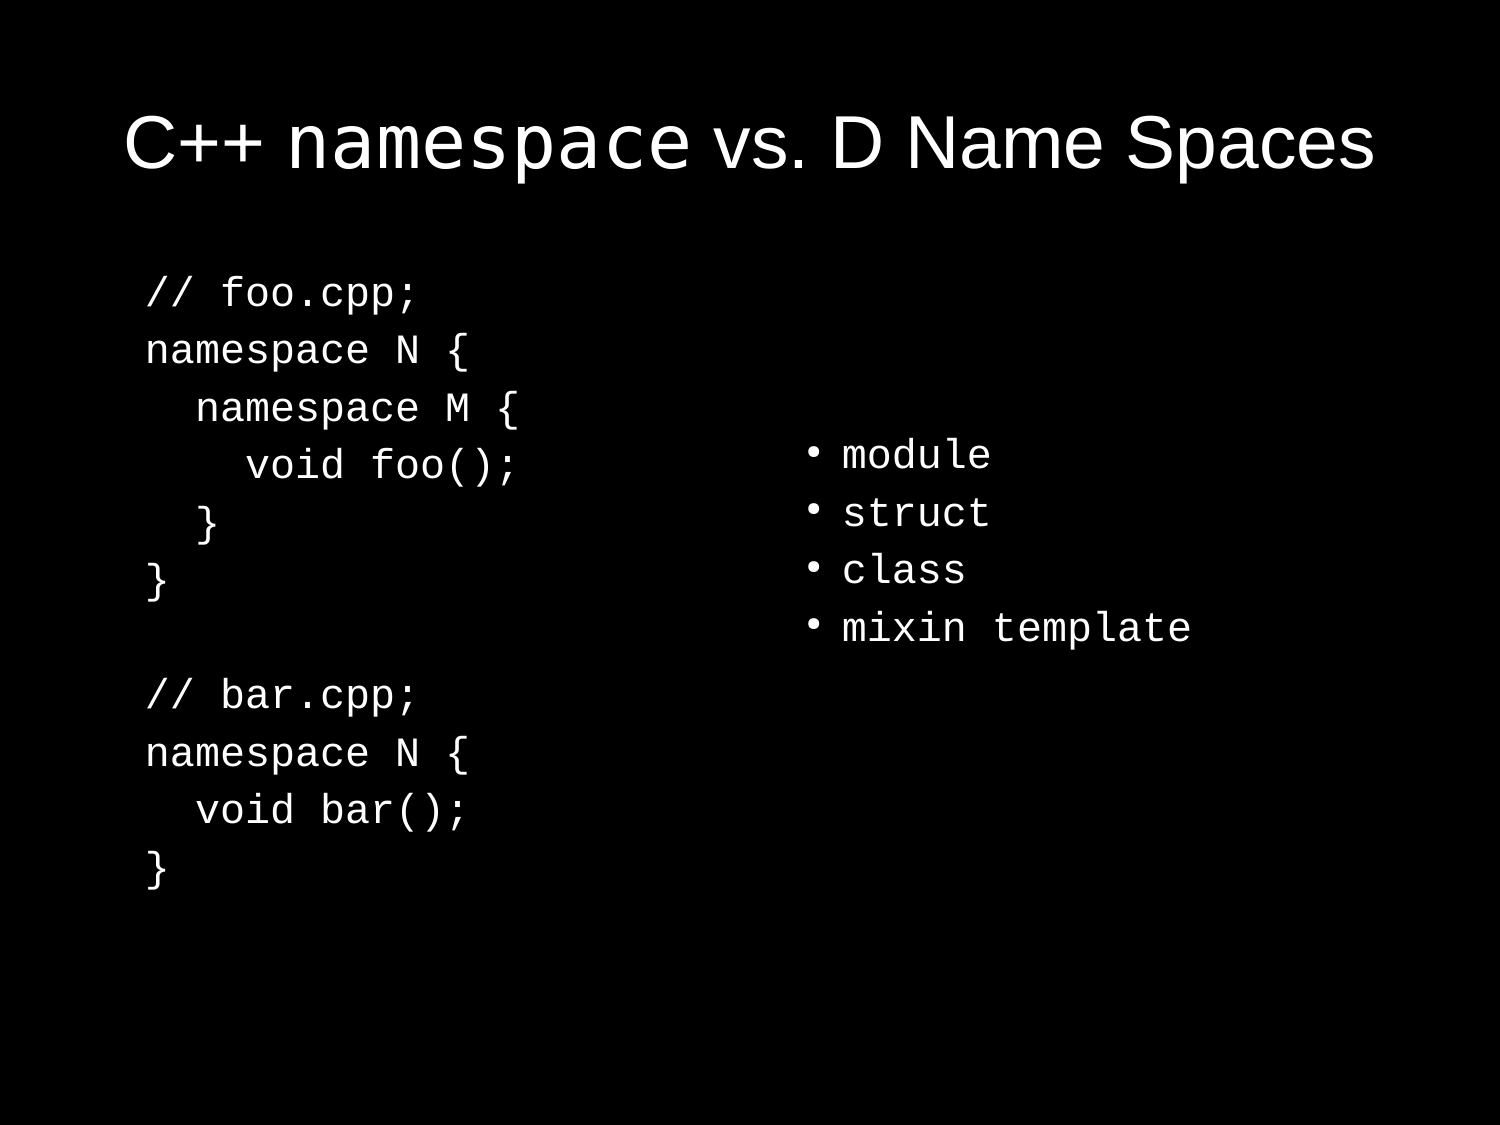

# C++ namespace vs. D Name Spaces
// foo.cpp;
namespace N {
 namespace M {
 void foo();
 }
}
// bar.cpp;
namespace N {
 void bar();
}
module
struct
class
mixin template